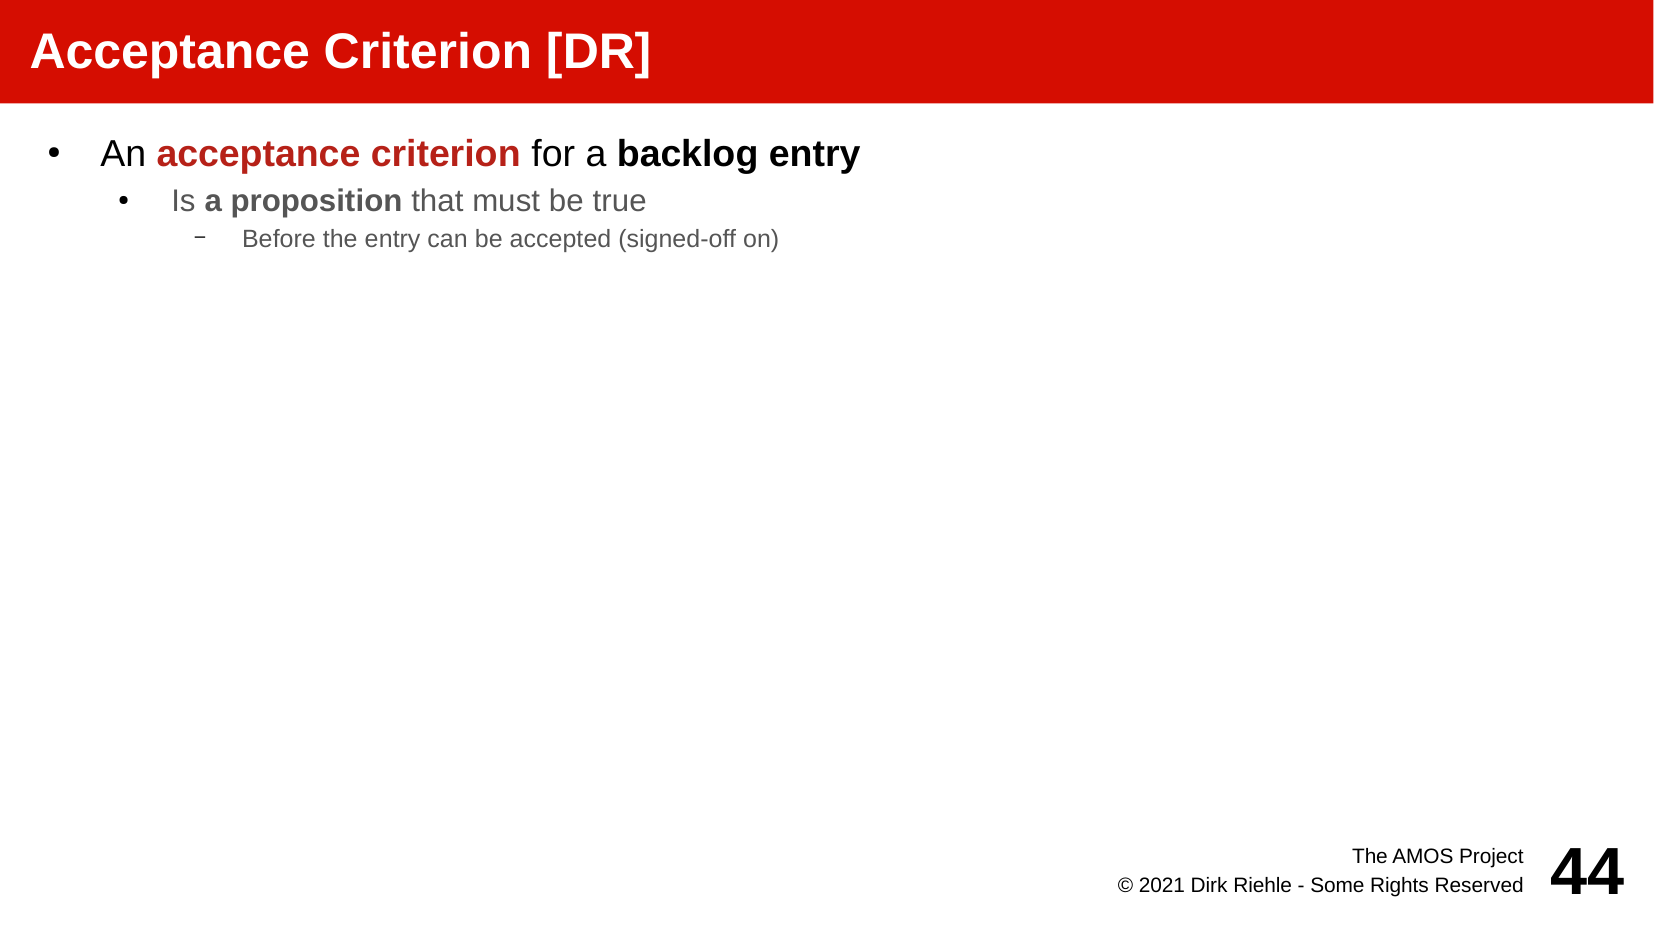

# Acceptance Criterion [DR]
An acceptance criterion for a backlog entry
Is a proposition that must be true
Before the entry can be accepted (signed-off on)
The AMOS Project
44
© 2021 Dirk Riehle - Some Rights Reserved